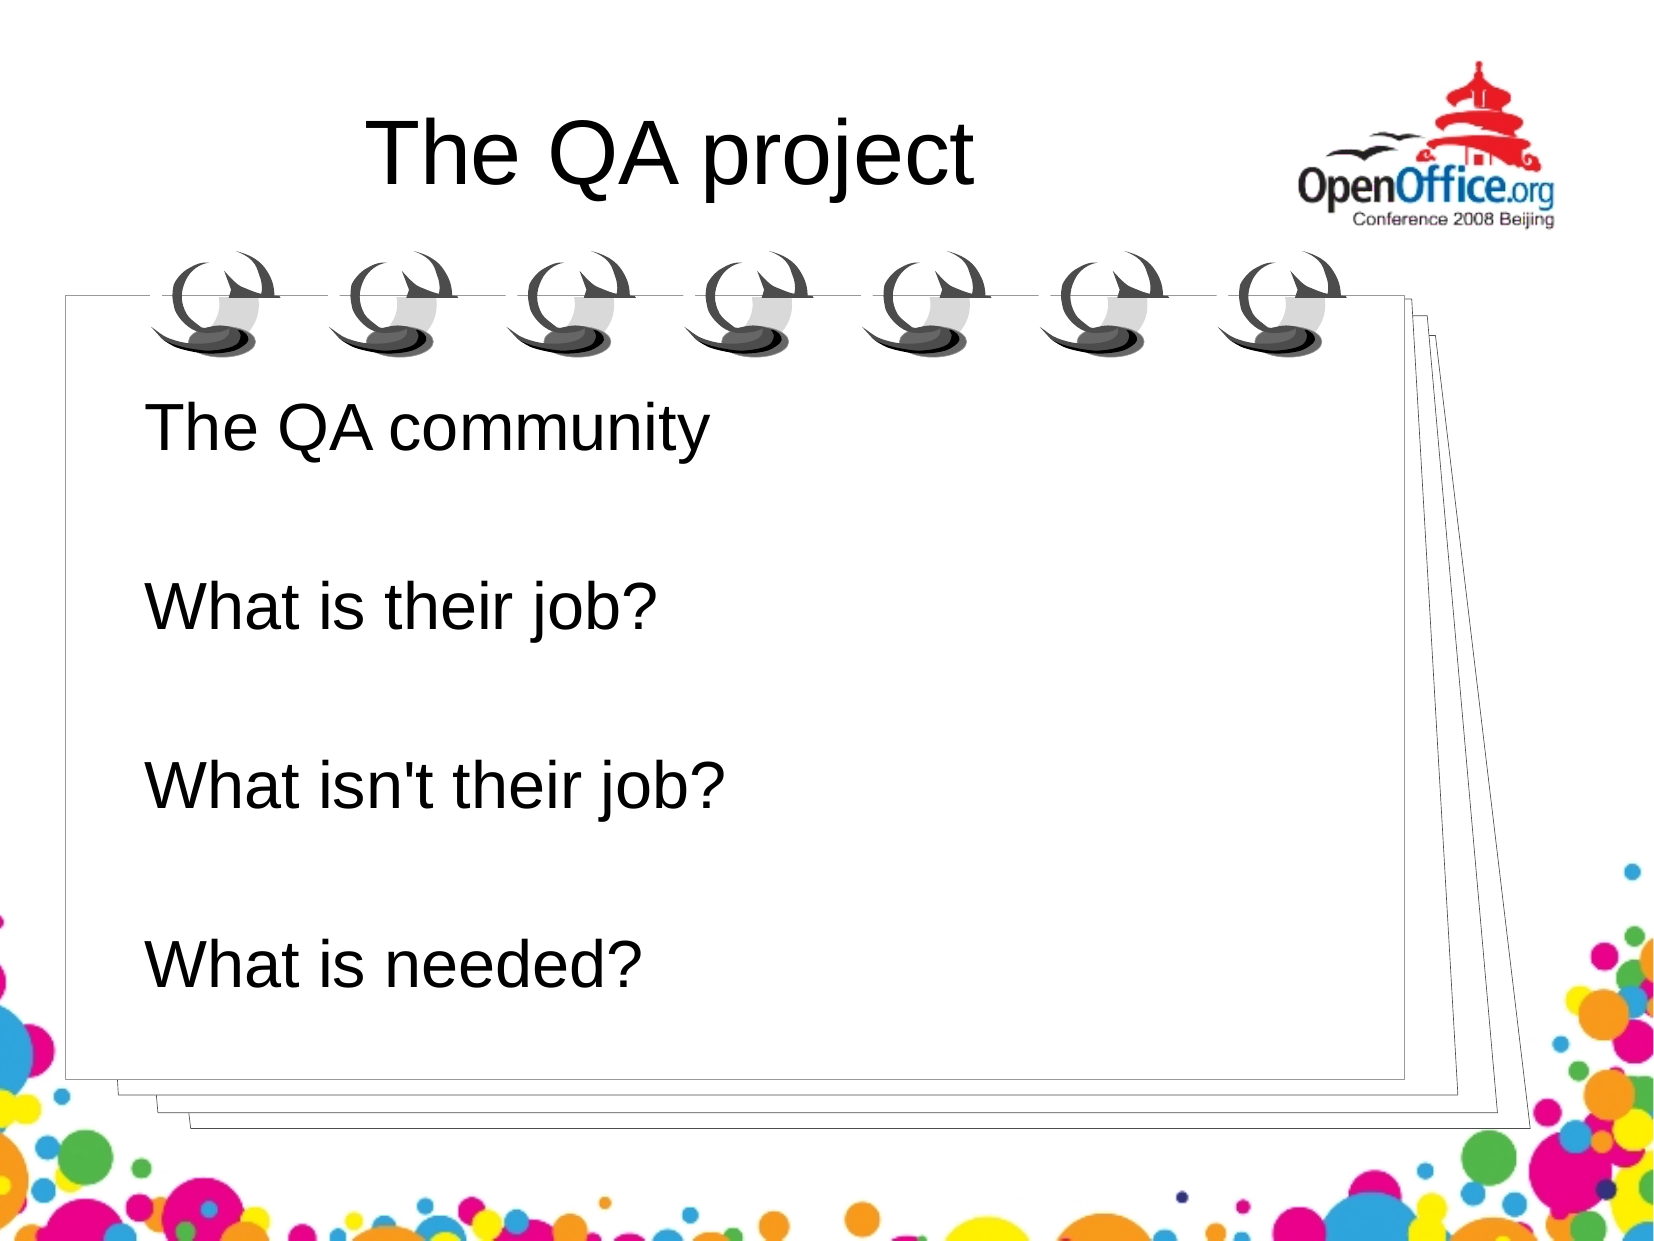

# The QA project
The QA community
What is their job?
What isn't their job?
What is needed?